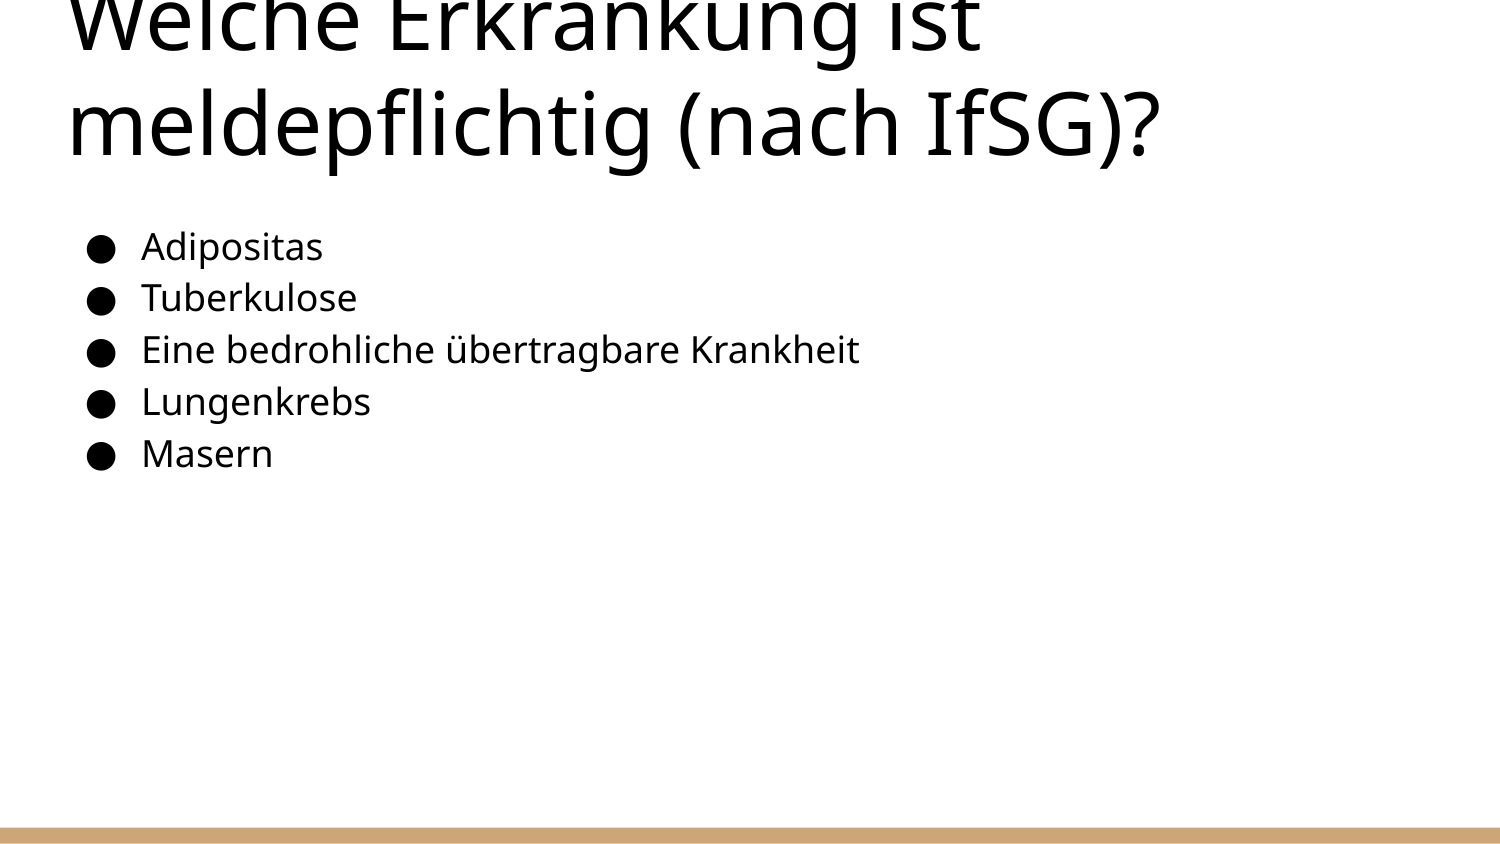

# Welche Erkrankung ist meldepflichtig (nach IfSG)?
Adipositas
Tuberkulose
Eine bedrohliche übertragbare Krankheit
Lungenkrebs
Masern